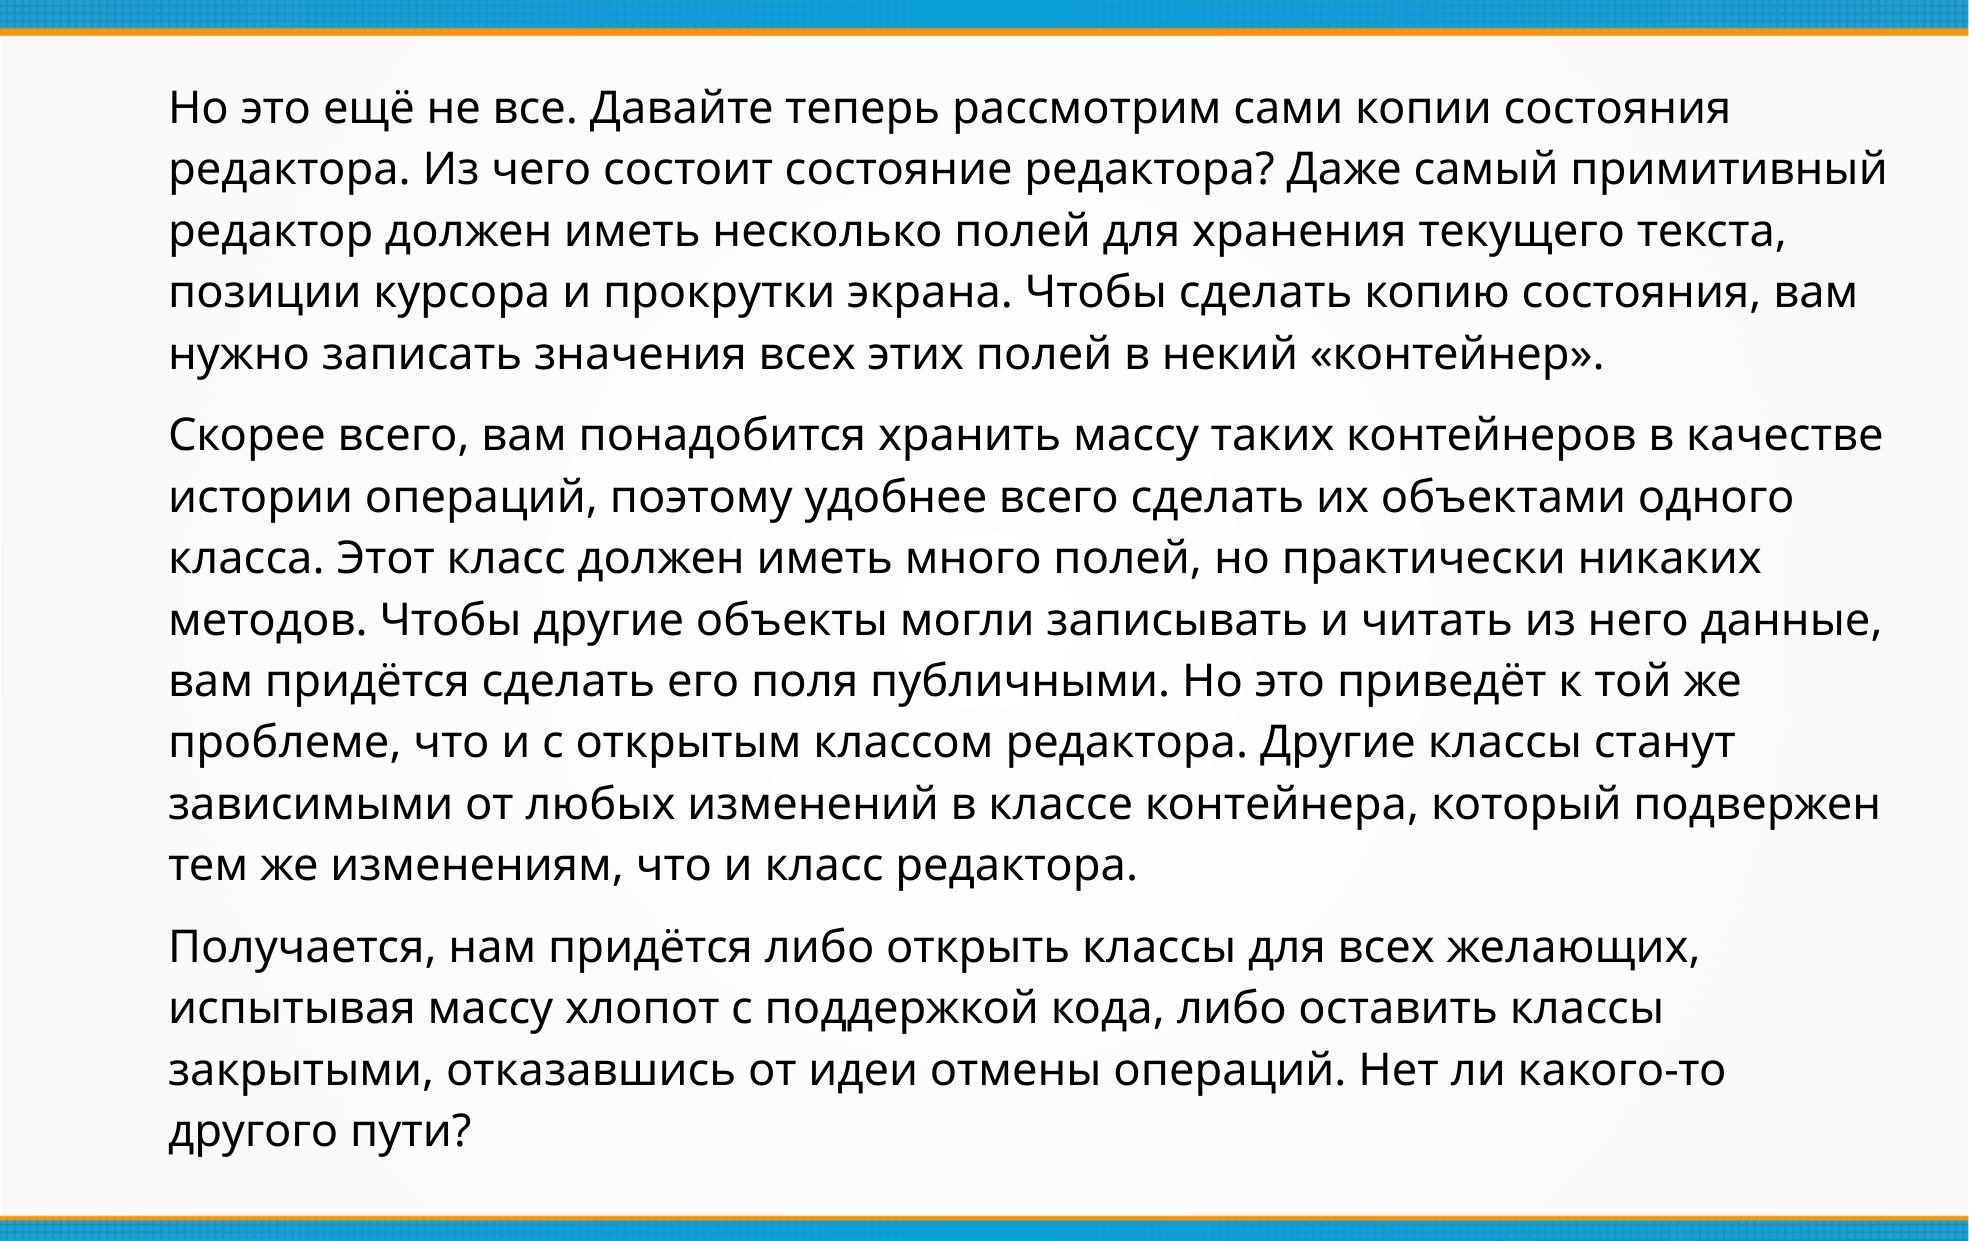

# Но это ещё не все. Давайте теперь рассмотрим сами копии состояния редактора. Из чего состоит состояние редактора? Даже самый примитивный редактор должен иметь несколько полей для хранения текущего текста, позиции курсора и прокрутки экрана. Чтобы сделать копию состояния, вам нужно записать значения всех этих полей в некий «контейнер».
Скорее всего, вам понадобится хранить массу таких контейнеров в качестве истории операций, поэтому удобнее всего сделать их объектами одного класса. Этот класс должен иметь много полей, но практически никаких методов. Чтобы другие объекты могли записывать и читать из него данные, вам придётся сделать его поля публичными. Но это приведёт к той же проблеме, что и с открытым классом редактора. Другие классы станут зависимыми от любых изменений в классе контейнера, который подвержен тем же изменениям, что и класс редактора.
Получается, нам придётся либо открыть классы для всех желающих, испытывая массу хлопот с поддержкой кода, либо оставить классы закрытыми, отказавшись от идеи отмены операций. Нет ли какого-то другого пути?